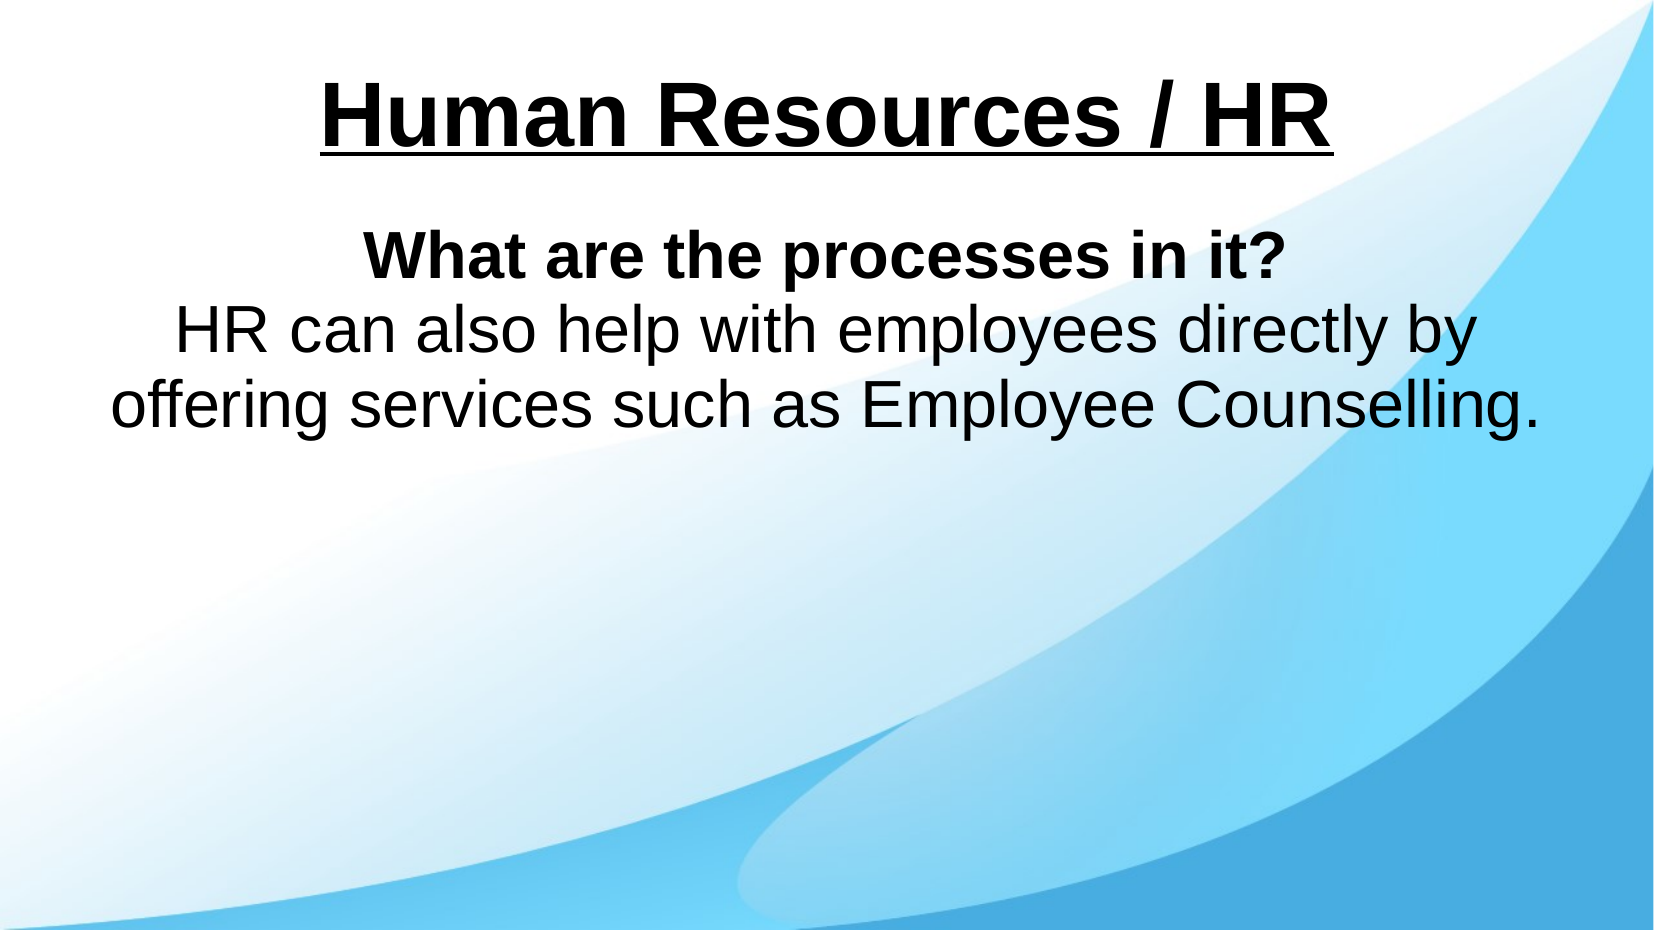

# Human Resources / HR
What are the processes in it?
HR can also help with employees directly by offering services such as Employee Counselling.